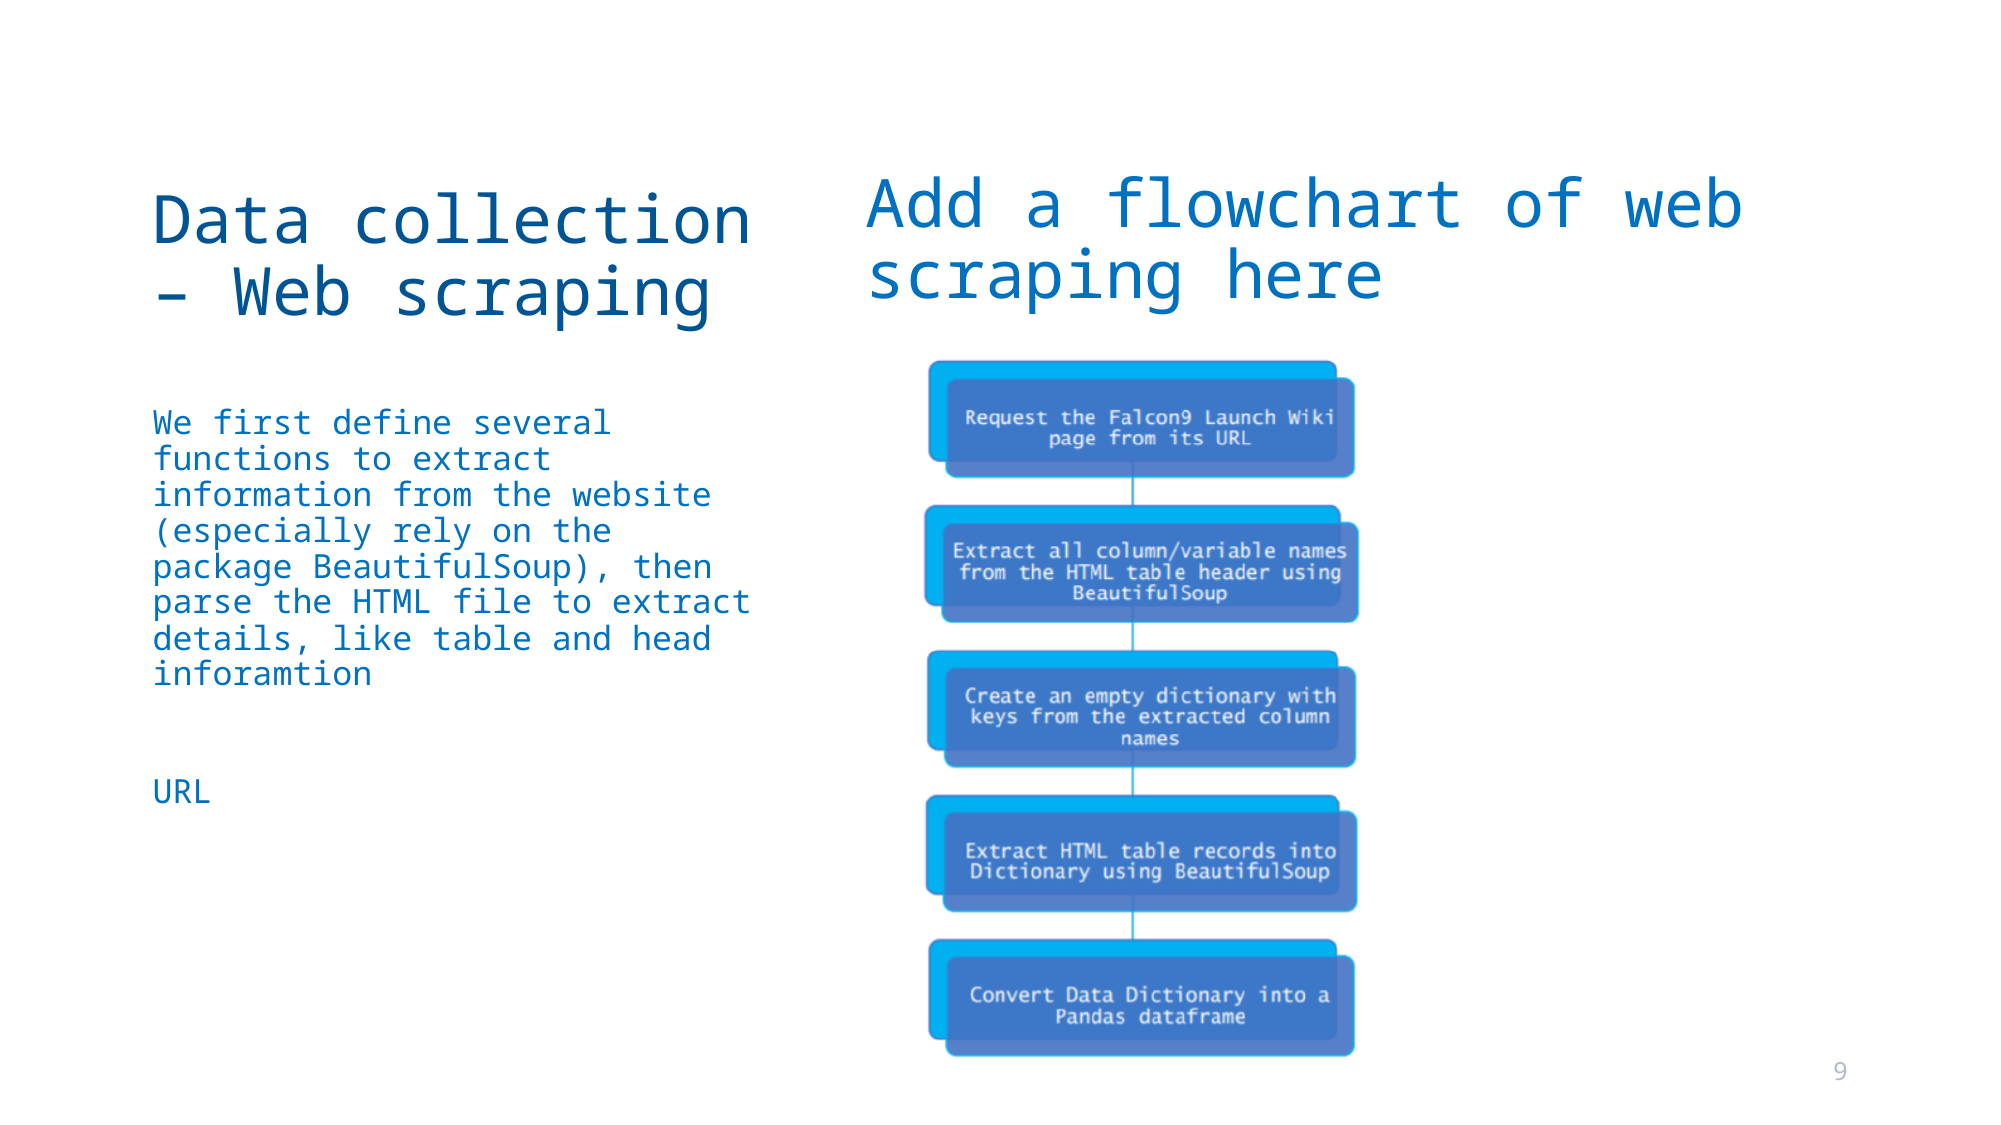

# Data collection – Web scraping
Add a flowchart of web scraping here
We first define several functions to extract information from the website (especially rely on the package BeautifulSoup), then parse the HTML file to extract details, like table and head inforamtion
URL